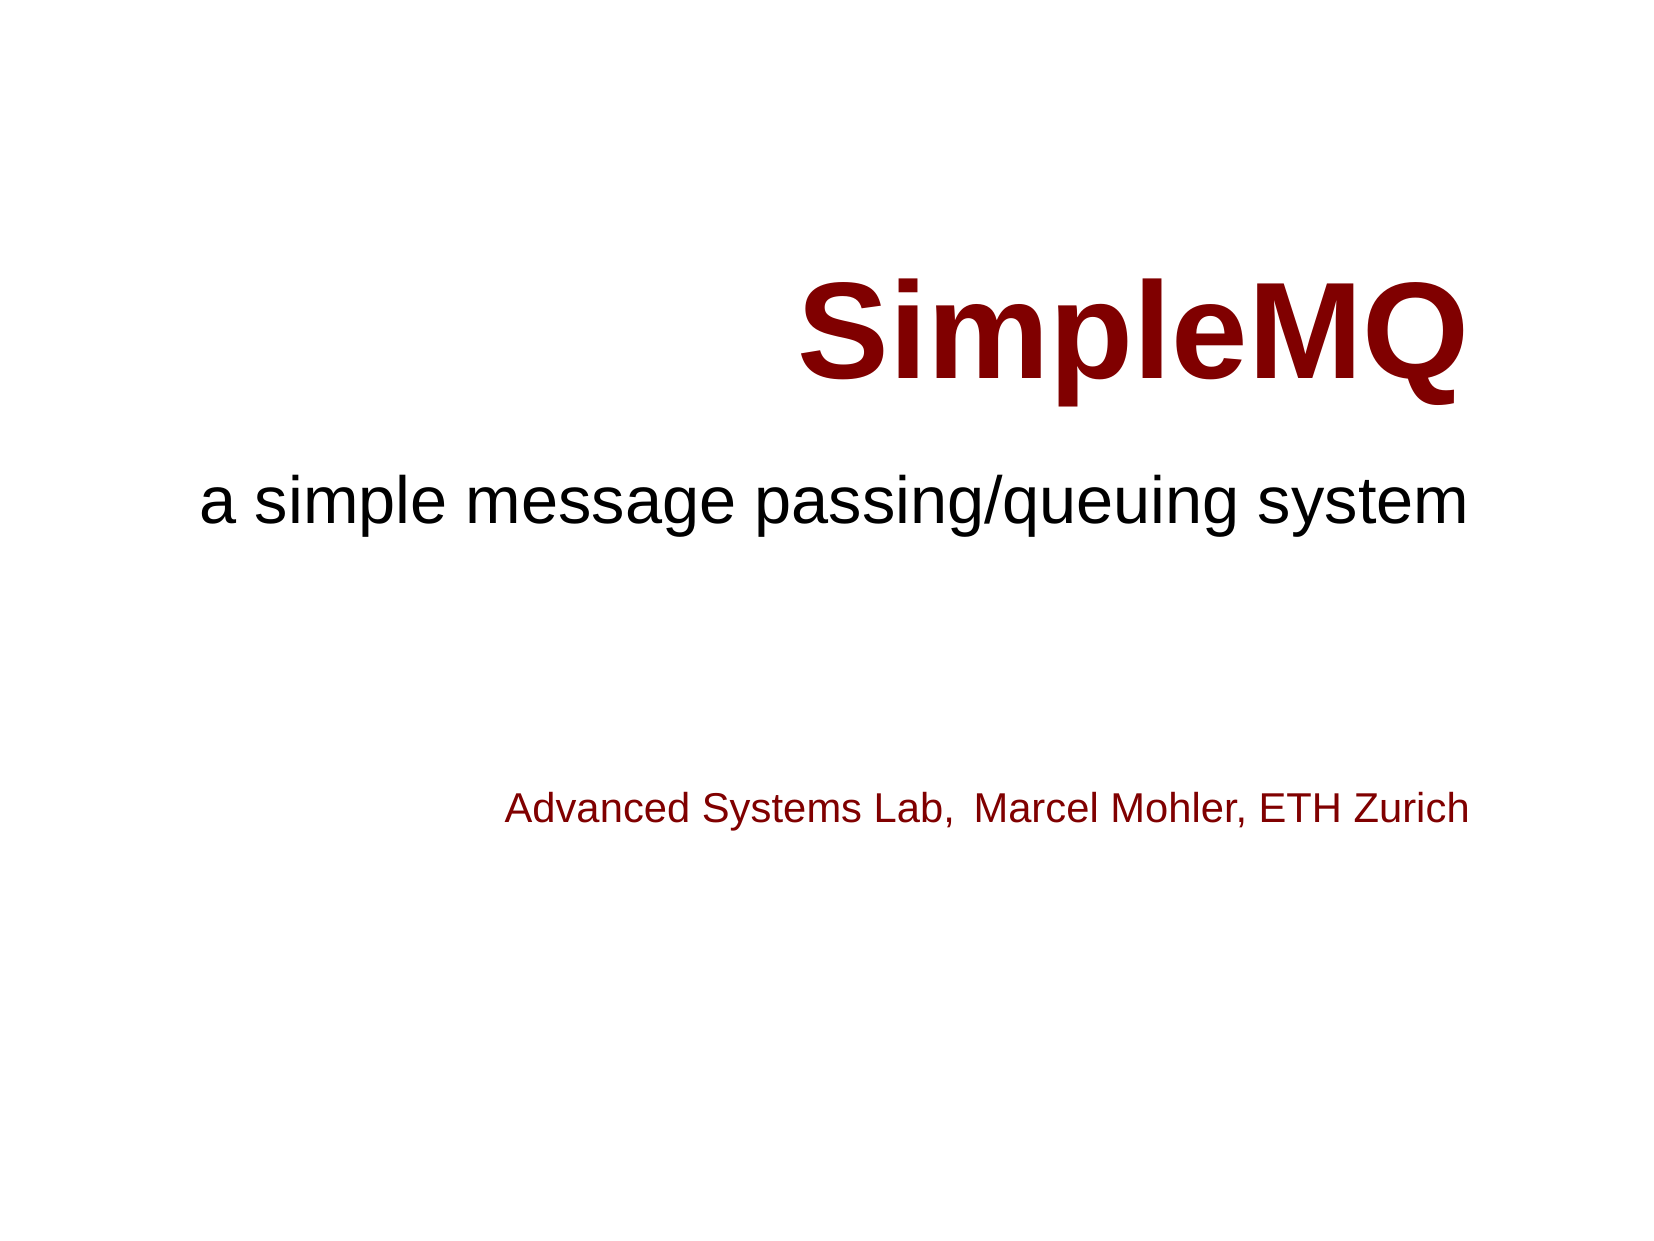

# SimpleMQ a simple message passing/queuing system Advanced Systems Lab, Marcel Mohler, ETH Zurich